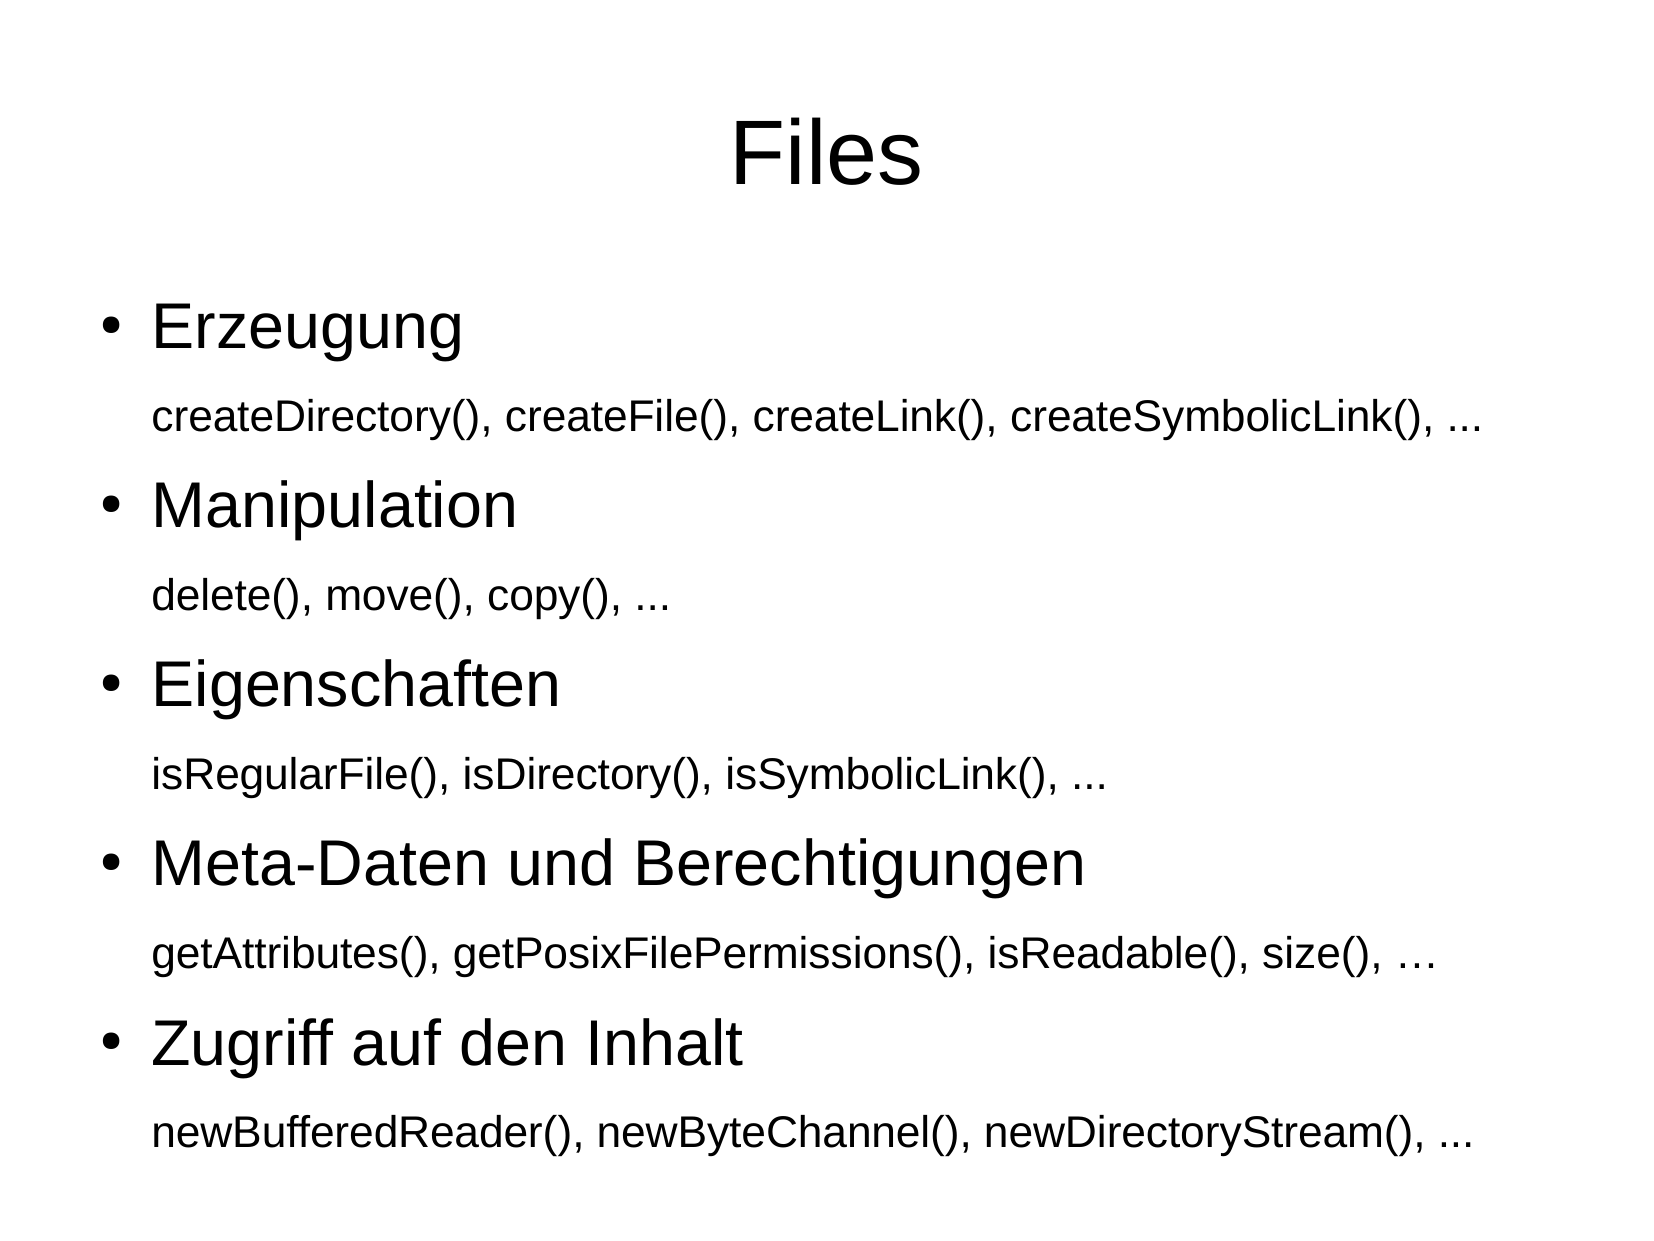

# Files
Erzeugung
createDirectory(), createFile(), createLink(), createSymbolicLink(), ...
Manipulation
delete(), move(), copy(), ...
Eigenschaften
isRegularFile(), isDirectory(), isSymbolicLink(), ...
Meta-Daten und Berechtigungen
getAttributes(), getPosixFilePermissions(), isReadable(), size(), …
Zugriff auf den Inhalt
newBufferedReader(), newByteChannel(), newDirectoryStream(), ...